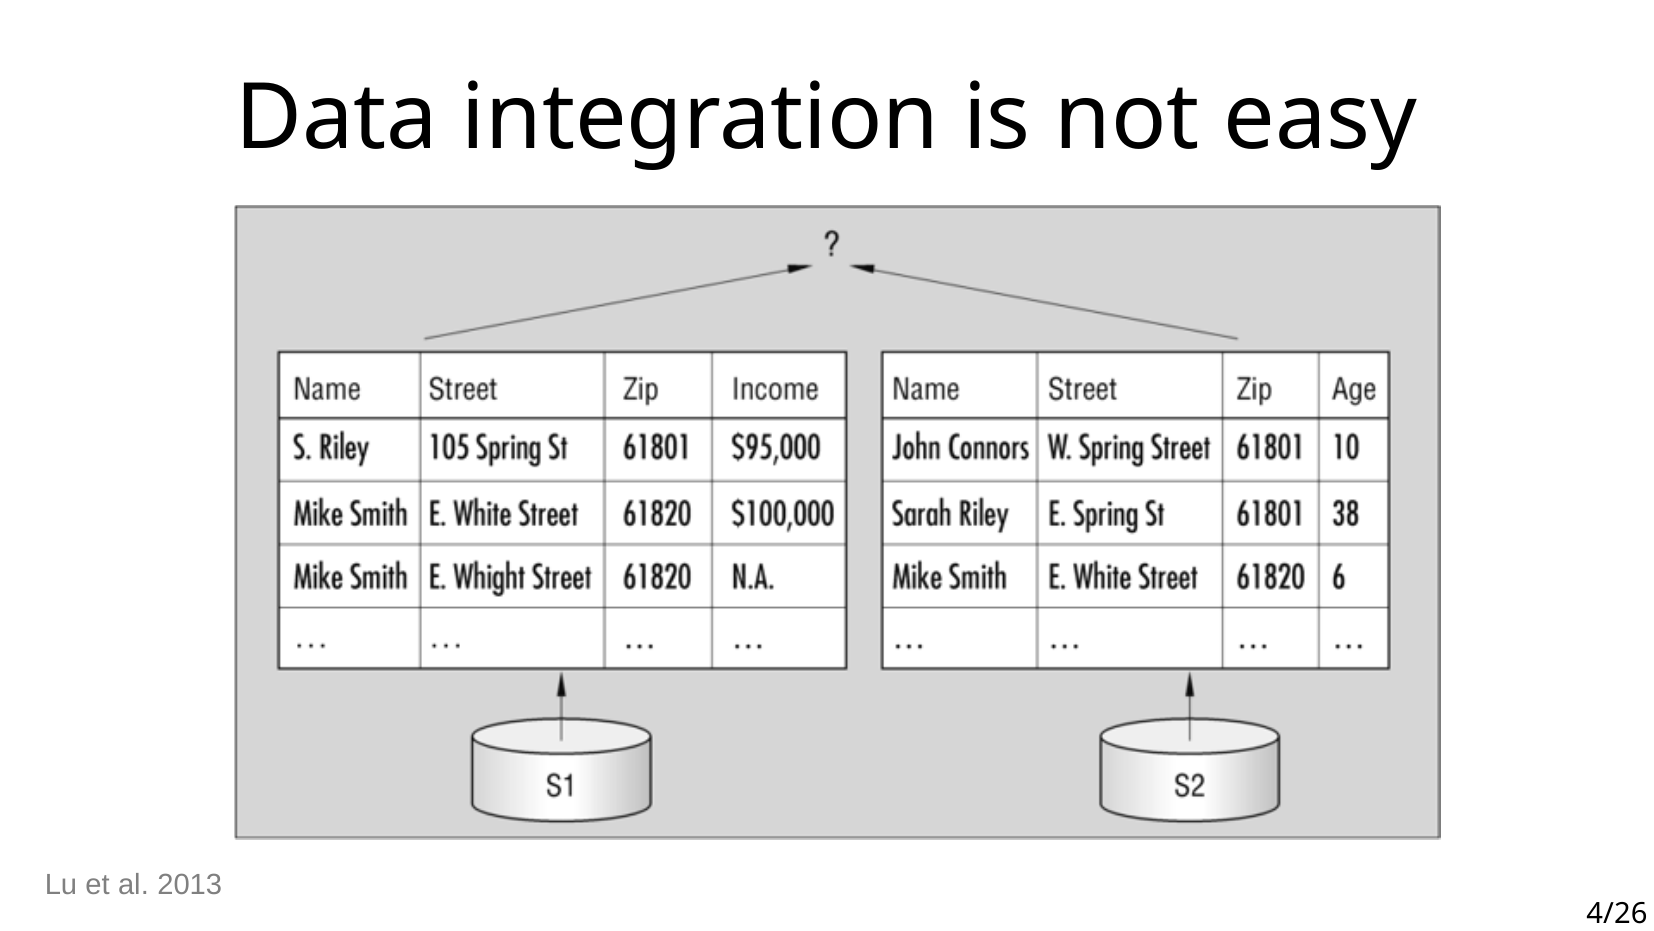

# Data integration is not easy
Lu et al. 2013
4